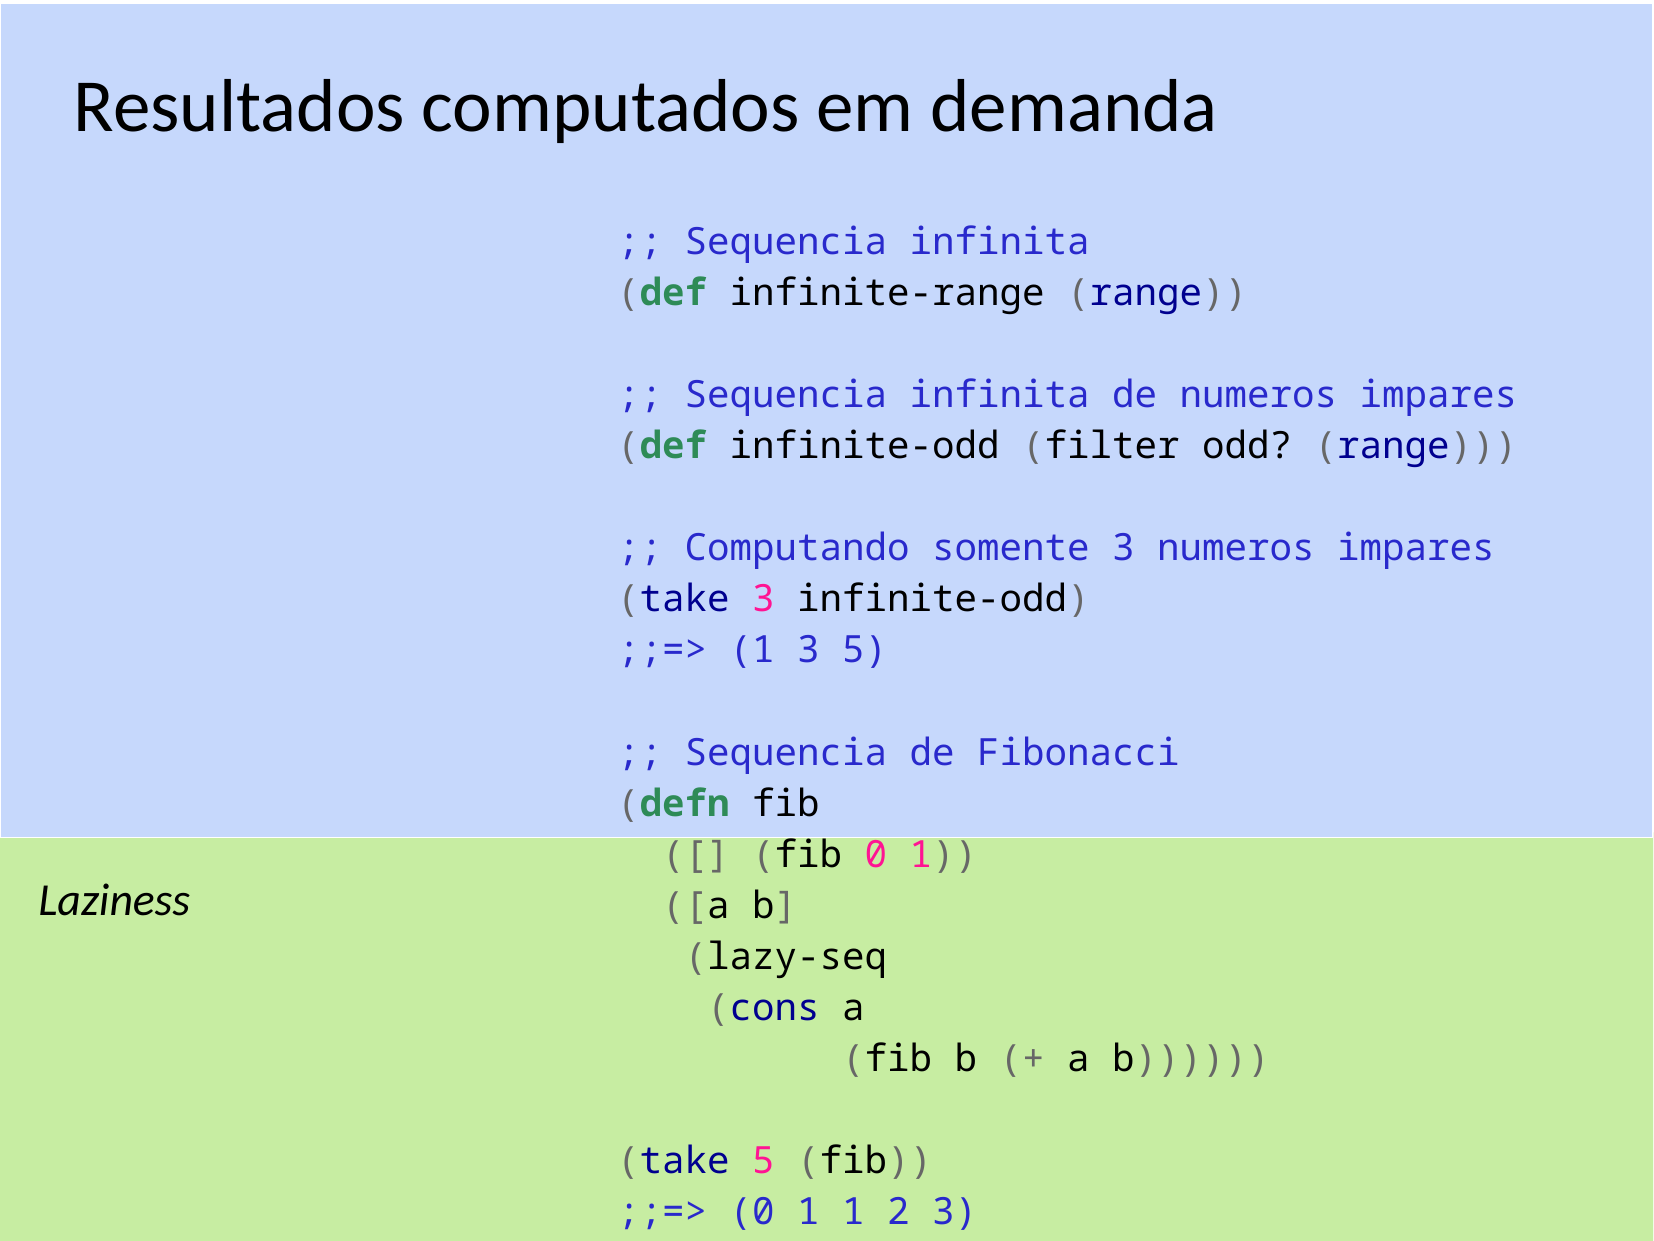

Resultados computados em demanda
;; Sequencia infinita
(def infinite-range (range))
;; Sequencia infinita de numeros impares
(def infinite-odd (filter odd? (range)))
;; Computando somente 3 numeros impares
(take 3 infinite-odd)
;;=> (1 3 5)
;; Sequencia de Fibonacci
(defn fib
 ([] (fib 0 1))
 ([a b]
 (lazy-seq
 (cons a
 (fib b (+ a b))))))
(take 5 (fib))
;;=> (0 1 1 2 3)
Laziness